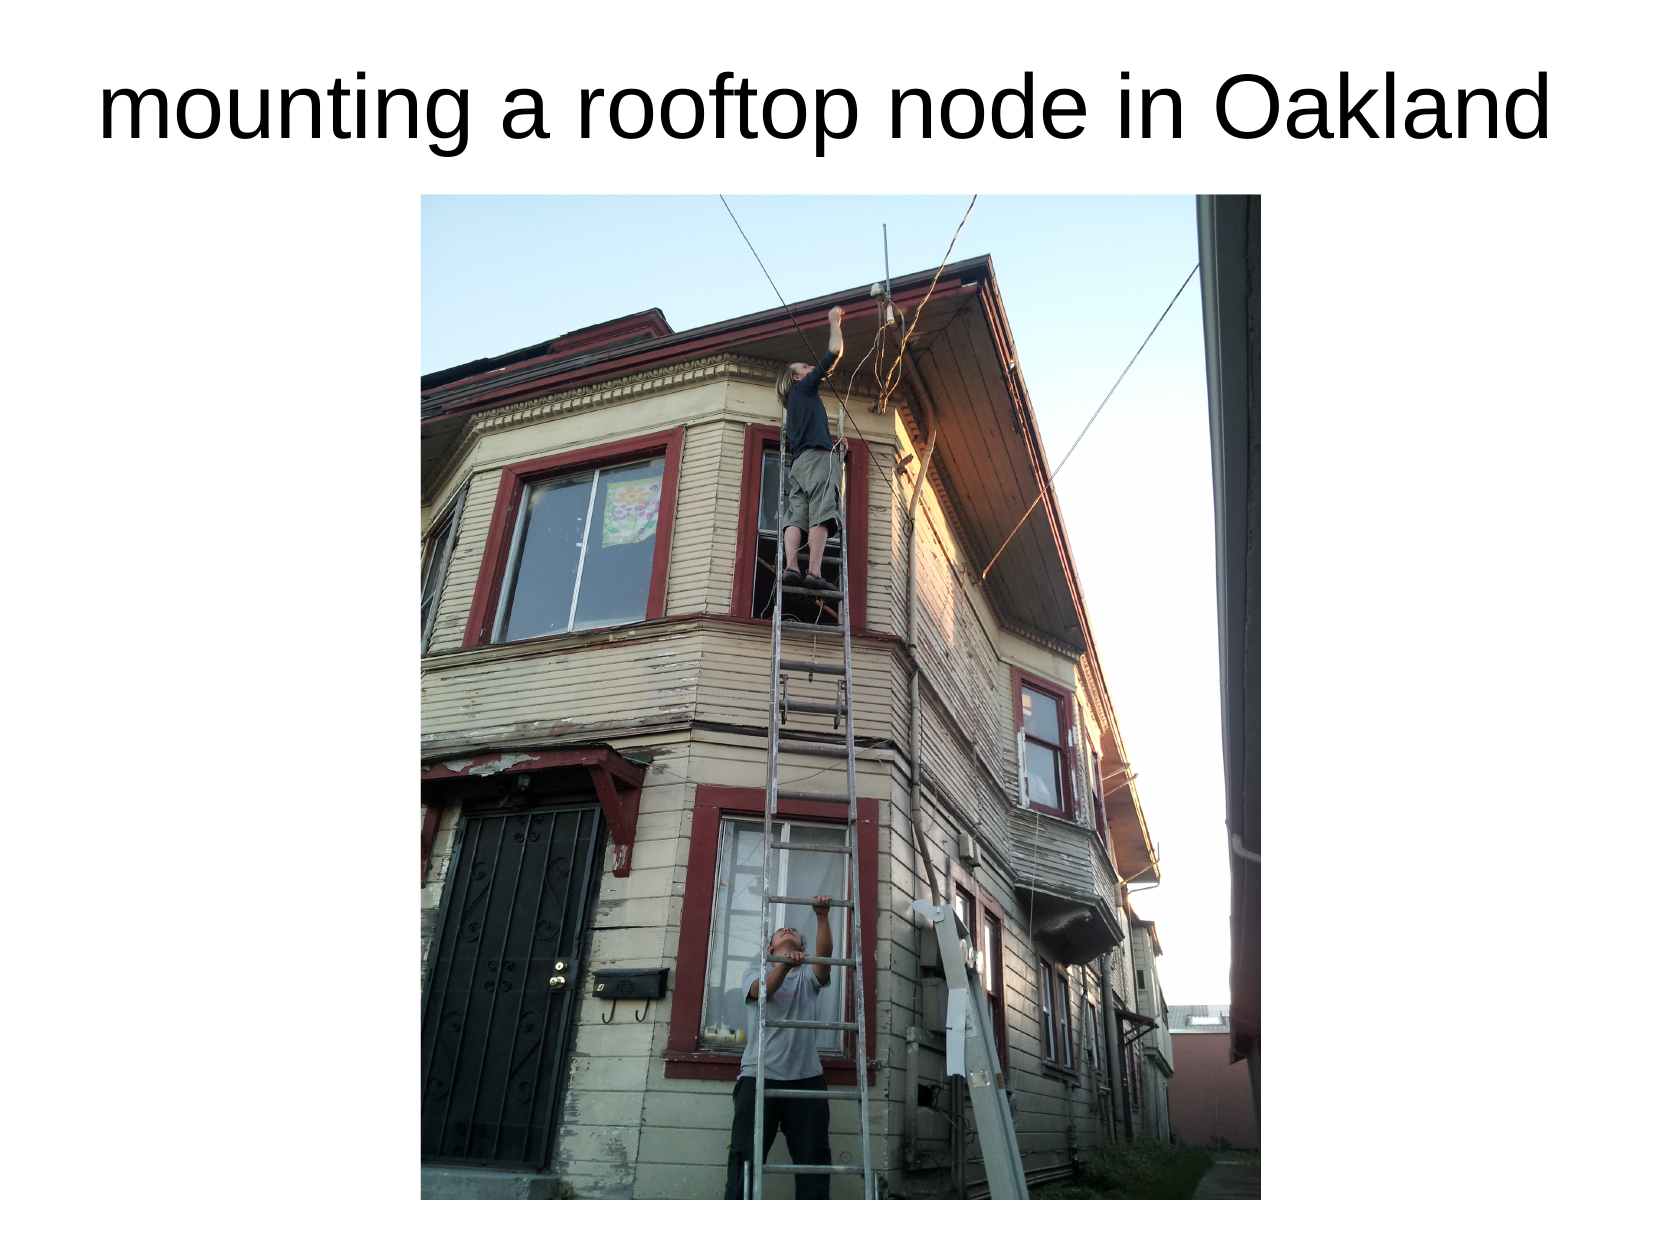

# mounting a rooftop node in Oakland